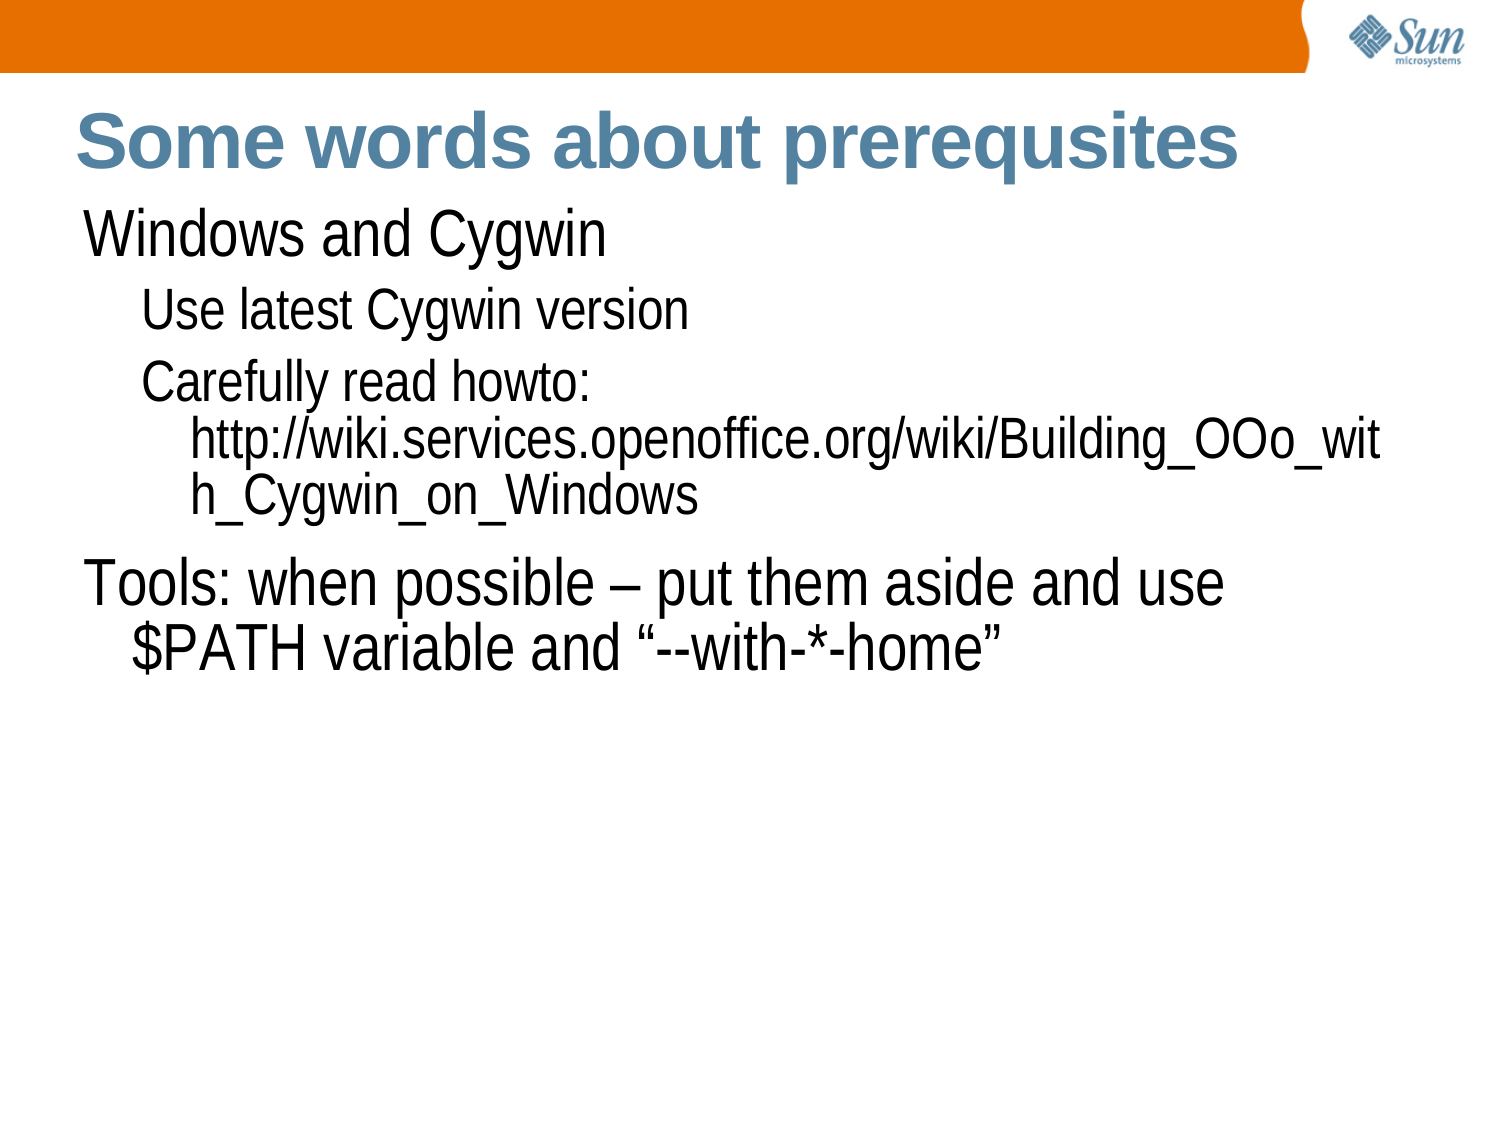

# Some words about prerequsites
Windows and Cygwin
Use latest Cygwin version
Carefully read howto: http://wiki.services.openoffice.org/wiki/Building_OOo_with_Cygwin_on_Windows
Tools: when possible – put them aside and use $PATH variable and “--with-*-home”